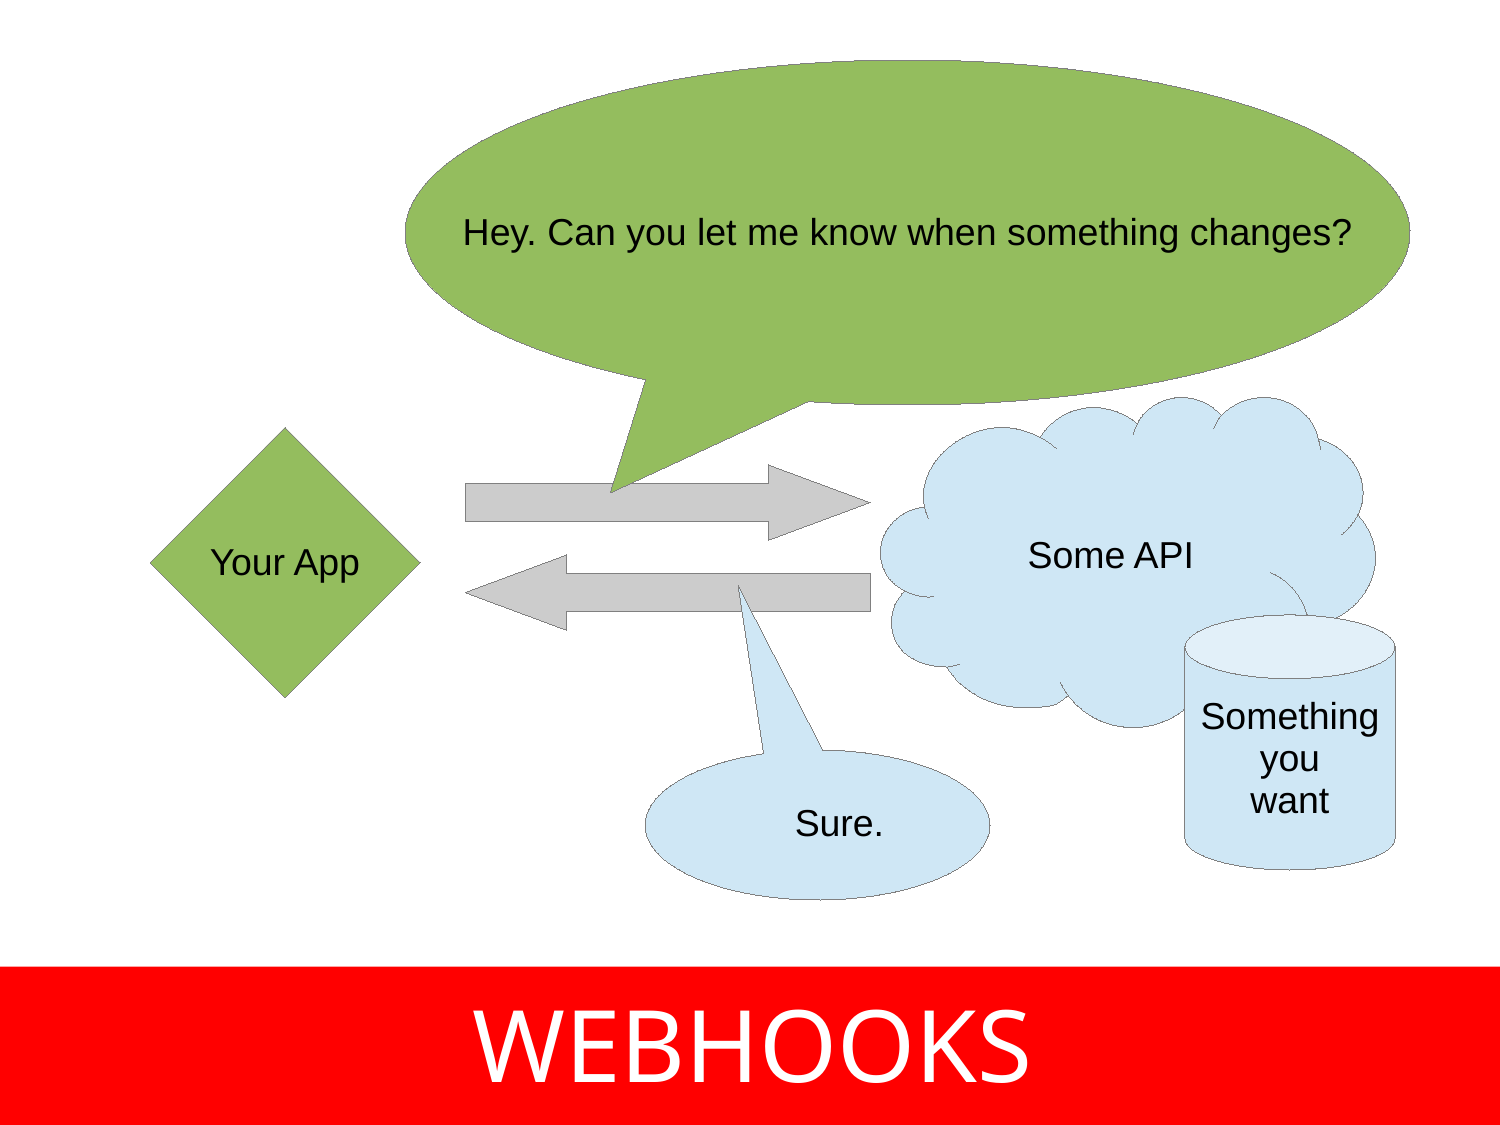

Hey. Can you let me know when something changes?
Some API
Your App
Something
you
want
Sure.
# WEBHOOKS